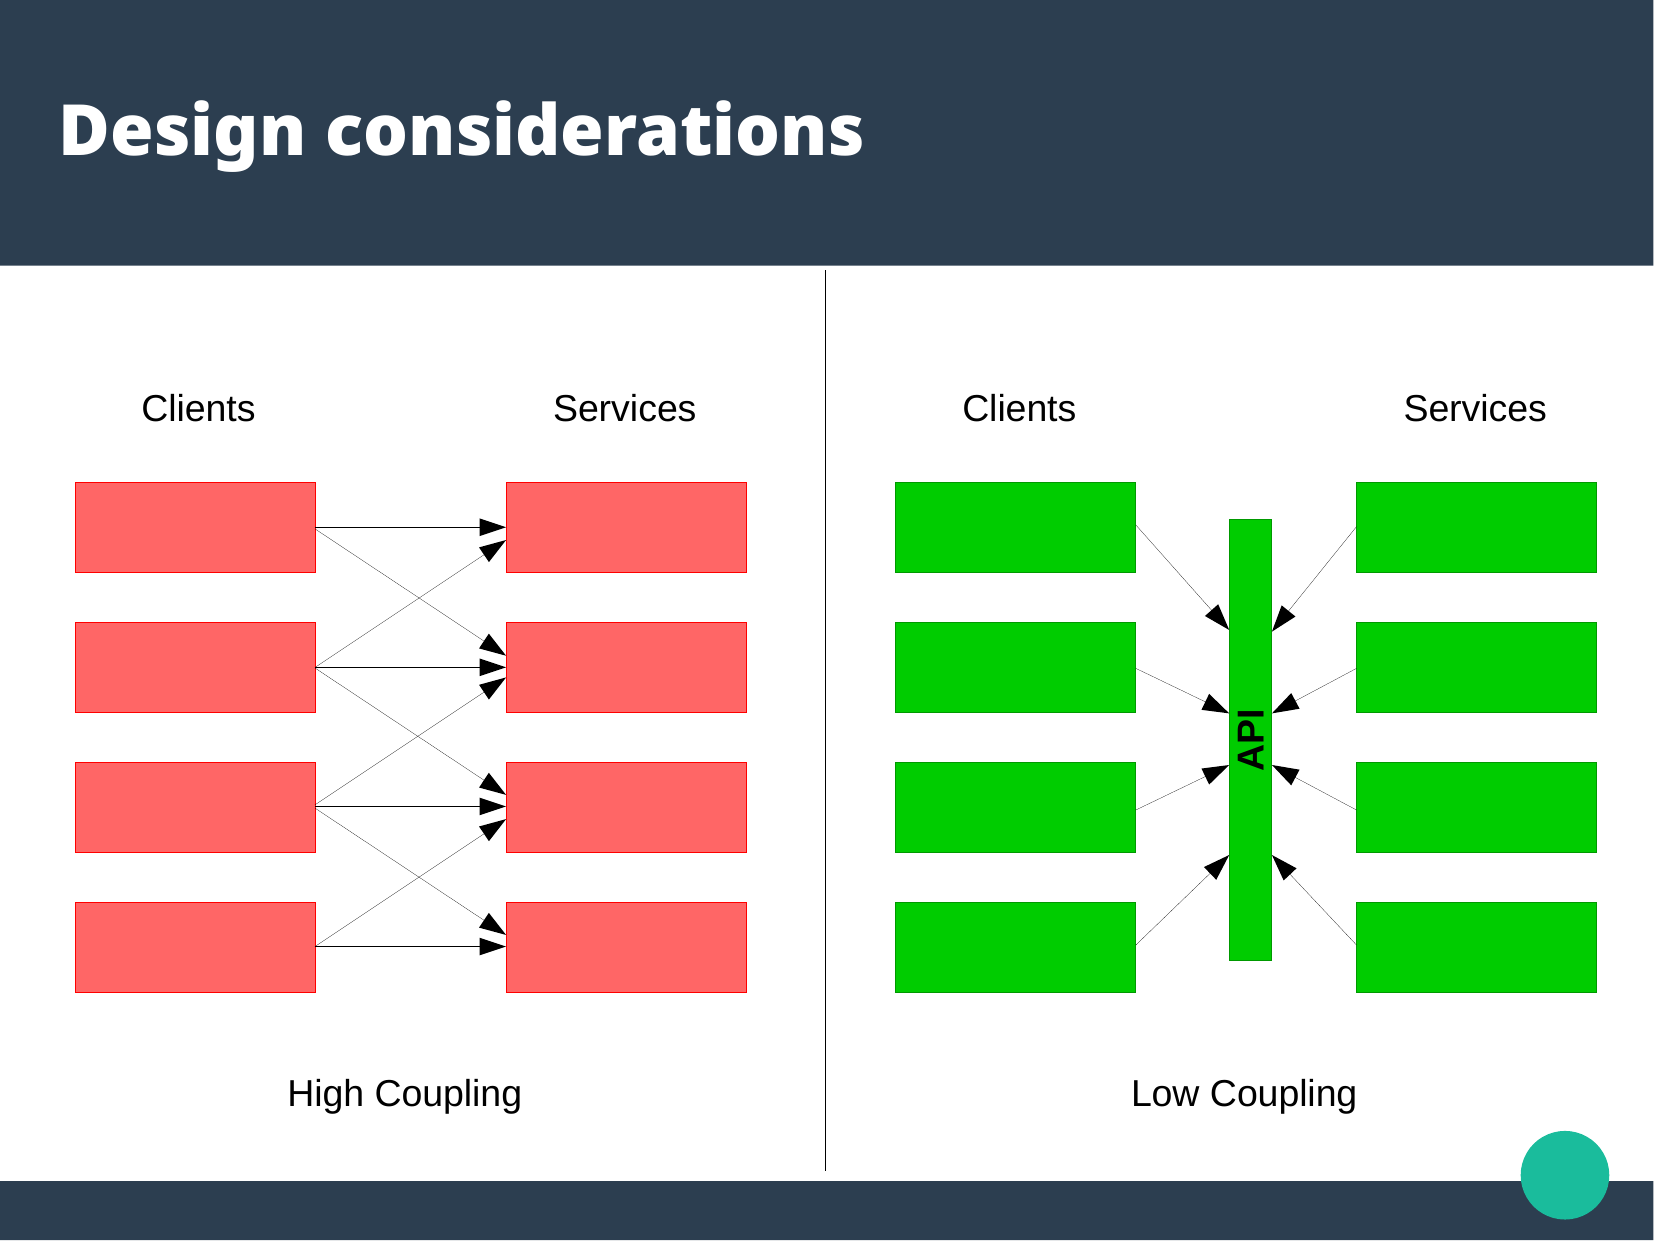

# Design considerations
Clients
Services
Clients
Services
API
High Coupling
Low Coupling